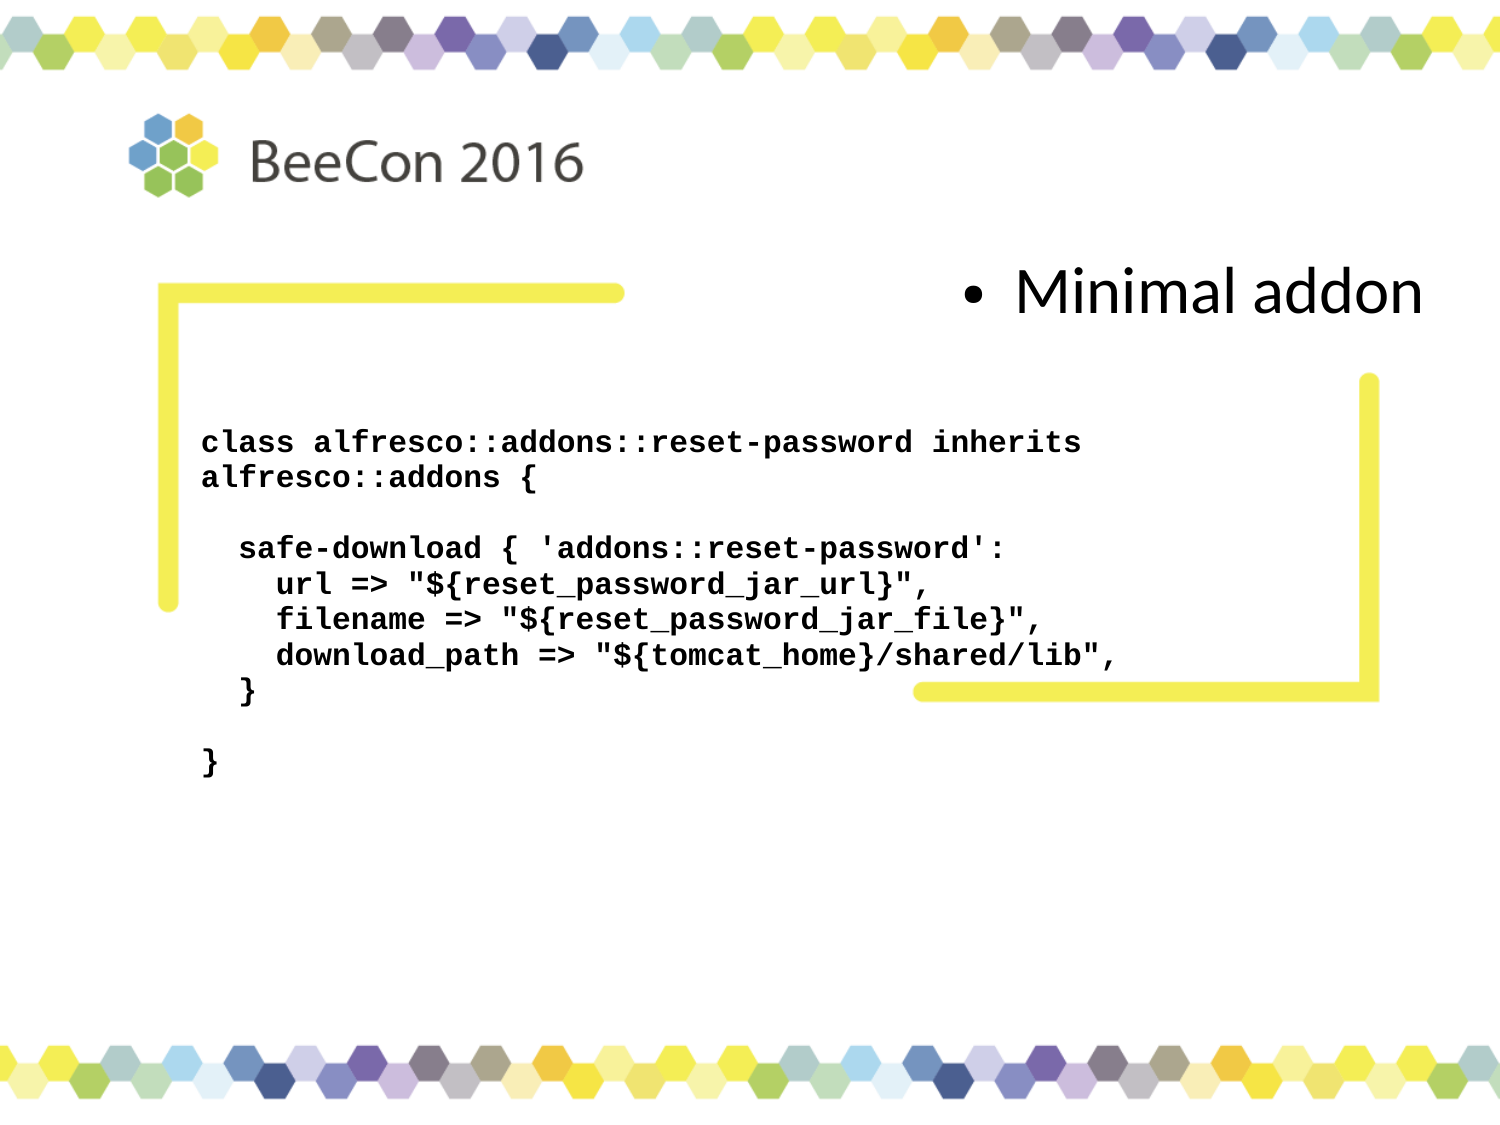

Minimal addon
# class alfresco::addons::reset-password inherits alfresco::addons { safe-download { 'addons::reset-password': url => "${reset_password_jar_url}", filename => "${reset_password_jar_file}", download_path => "${tomcat_home}/shared/lib", } }